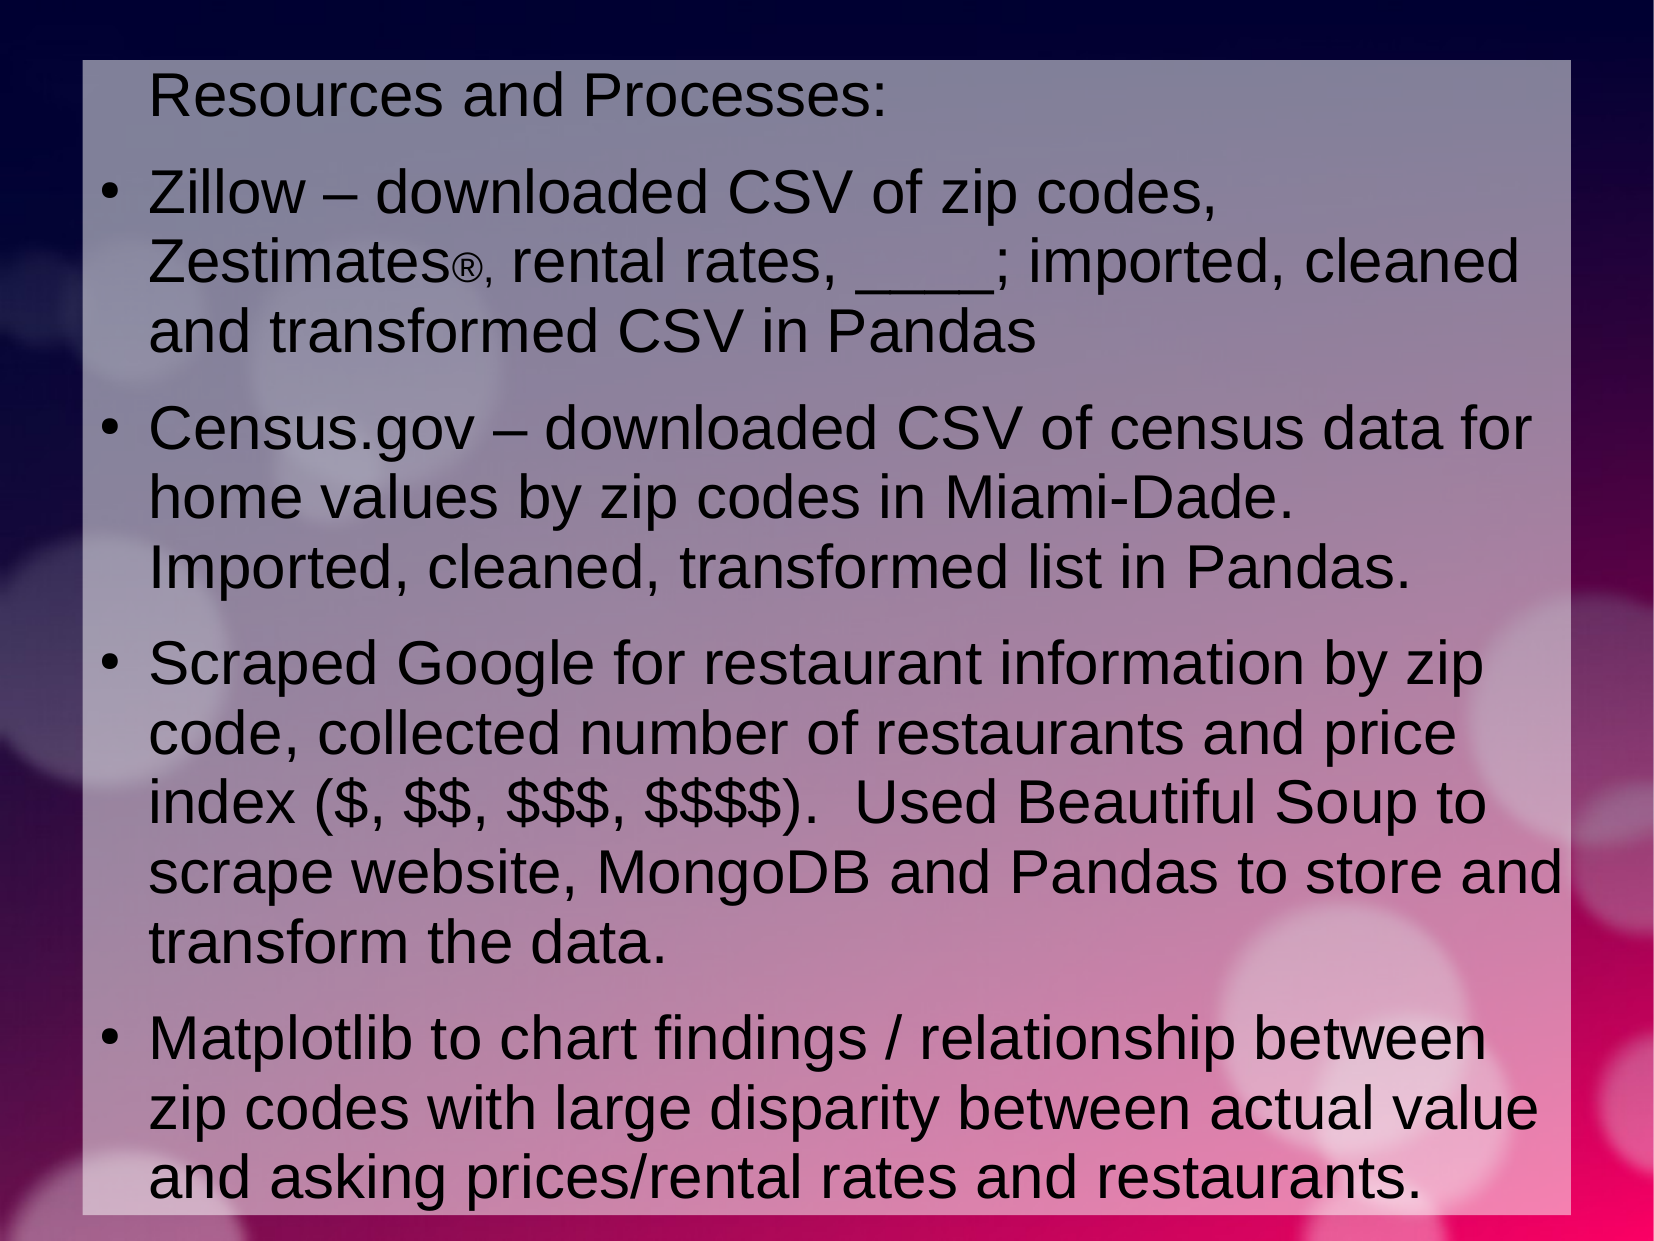

# Resources and Processes:
Zillow – downloaded CSV of zip codes, Zestimates®, rental rates, ____; imported, cleaned and transformed CSV in Pandas
Census.gov – downloaded CSV of census data for home values by zip codes in Miami-Dade. Imported, cleaned, transformed list in Pandas.
Scraped Google for restaurant information by zip code, collected number of restaurants and price index ($, $$, $$$, $$$$). Used Beautiful Soup to scrape website, MongoDB and Pandas to store and transform the data.
Matplotlib to chart findings / relationship between zip codes with large disparity between actual value and asking prices/rental rates and restaurants.